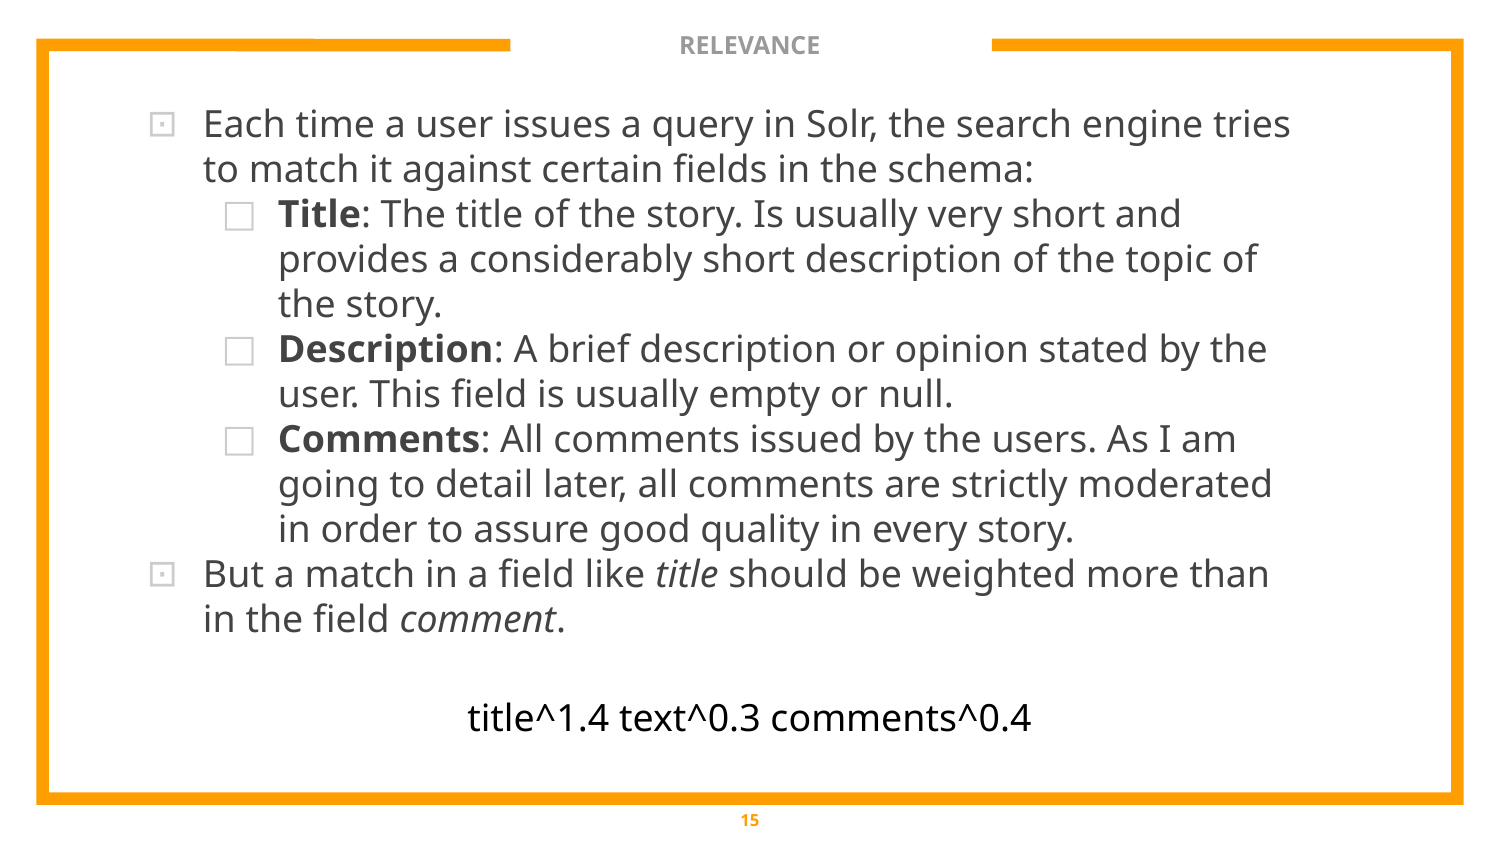

# RELEVANCE
Each time a user issues a query in Solr, the search engine tries to match it against certain fields in the schema:
Title: The title of the story. Is usually very short and provides a considerably short description of the topic of the story.
Description: A brief description or opinion stated by the user. This field is usually empty or null.
Comments: All comments issued by the users. As I am going to detail later, all comments are strictly moderated in order to assure good quality in every story.
But a match in a field like title should be weighted more than in the field comment.
title^1.4 text^0.3 comments^0.4